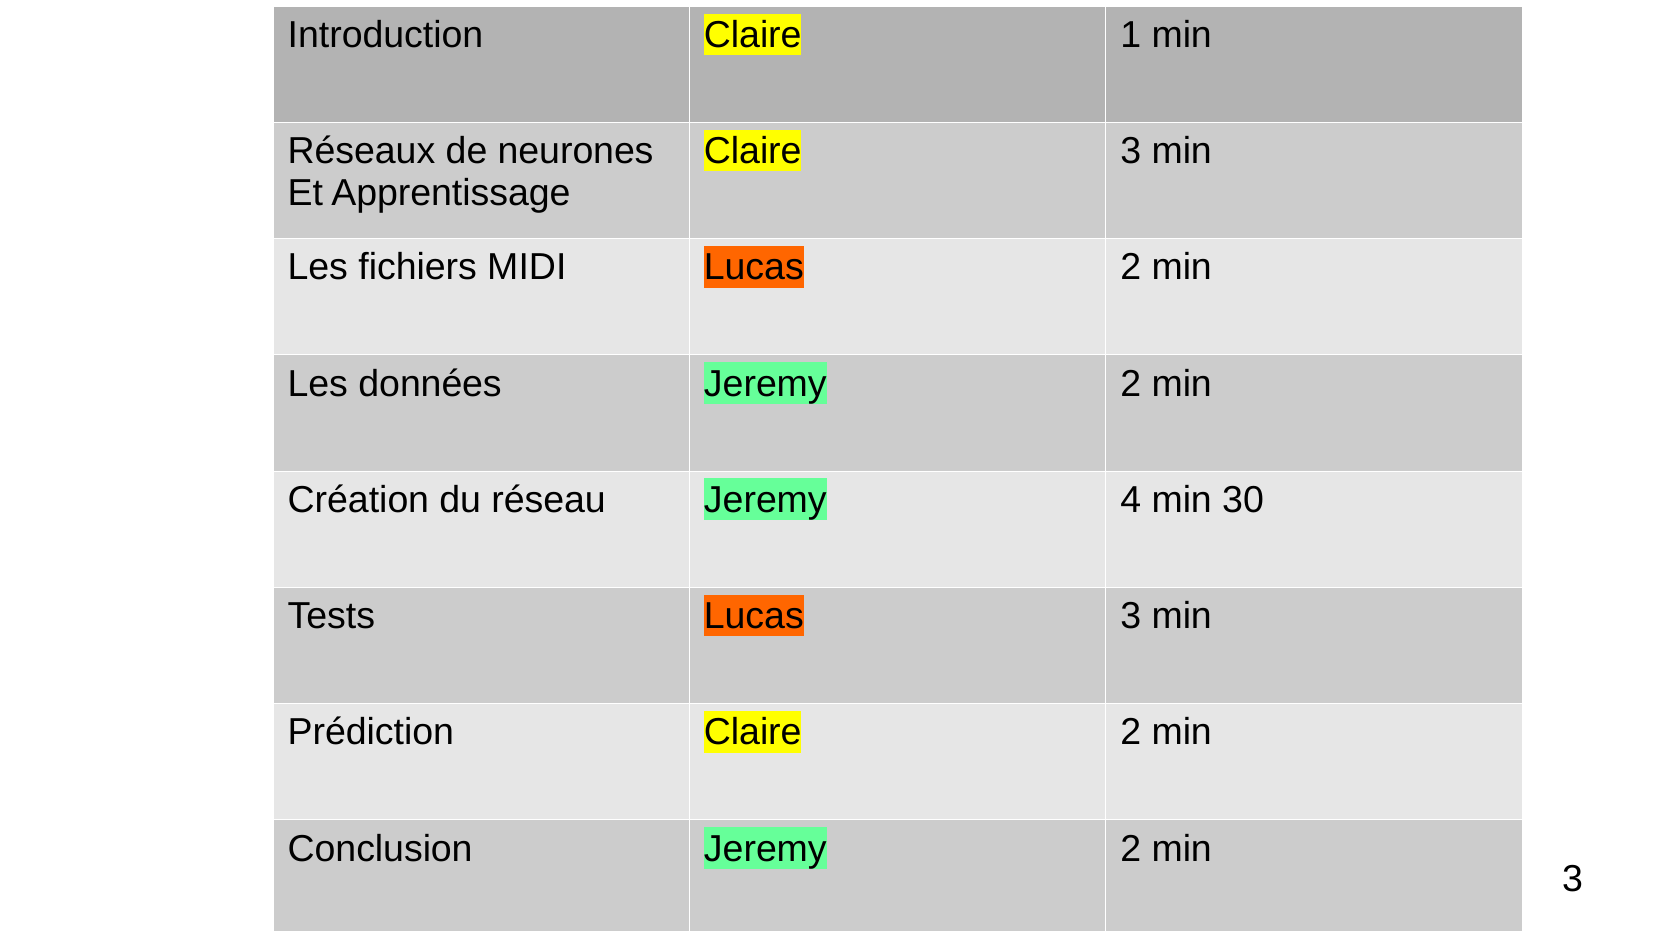

| Introduction | Claire | 1 min |
| --- | --- | --- |
| Réseaux de neurones Et Apprentissage | Claire | 3 min |
| Les fichiers MIDI | Lucas | 2 min |
| Les données | Jeremy | 2 min |
| Création du réseau | Jeremy | 4 min 30 |
| Tests | Lucas | 3 min |
| Prédiction | Claire | 2 min |
| Conclusion | Jeremy | 2 min |
# Plan